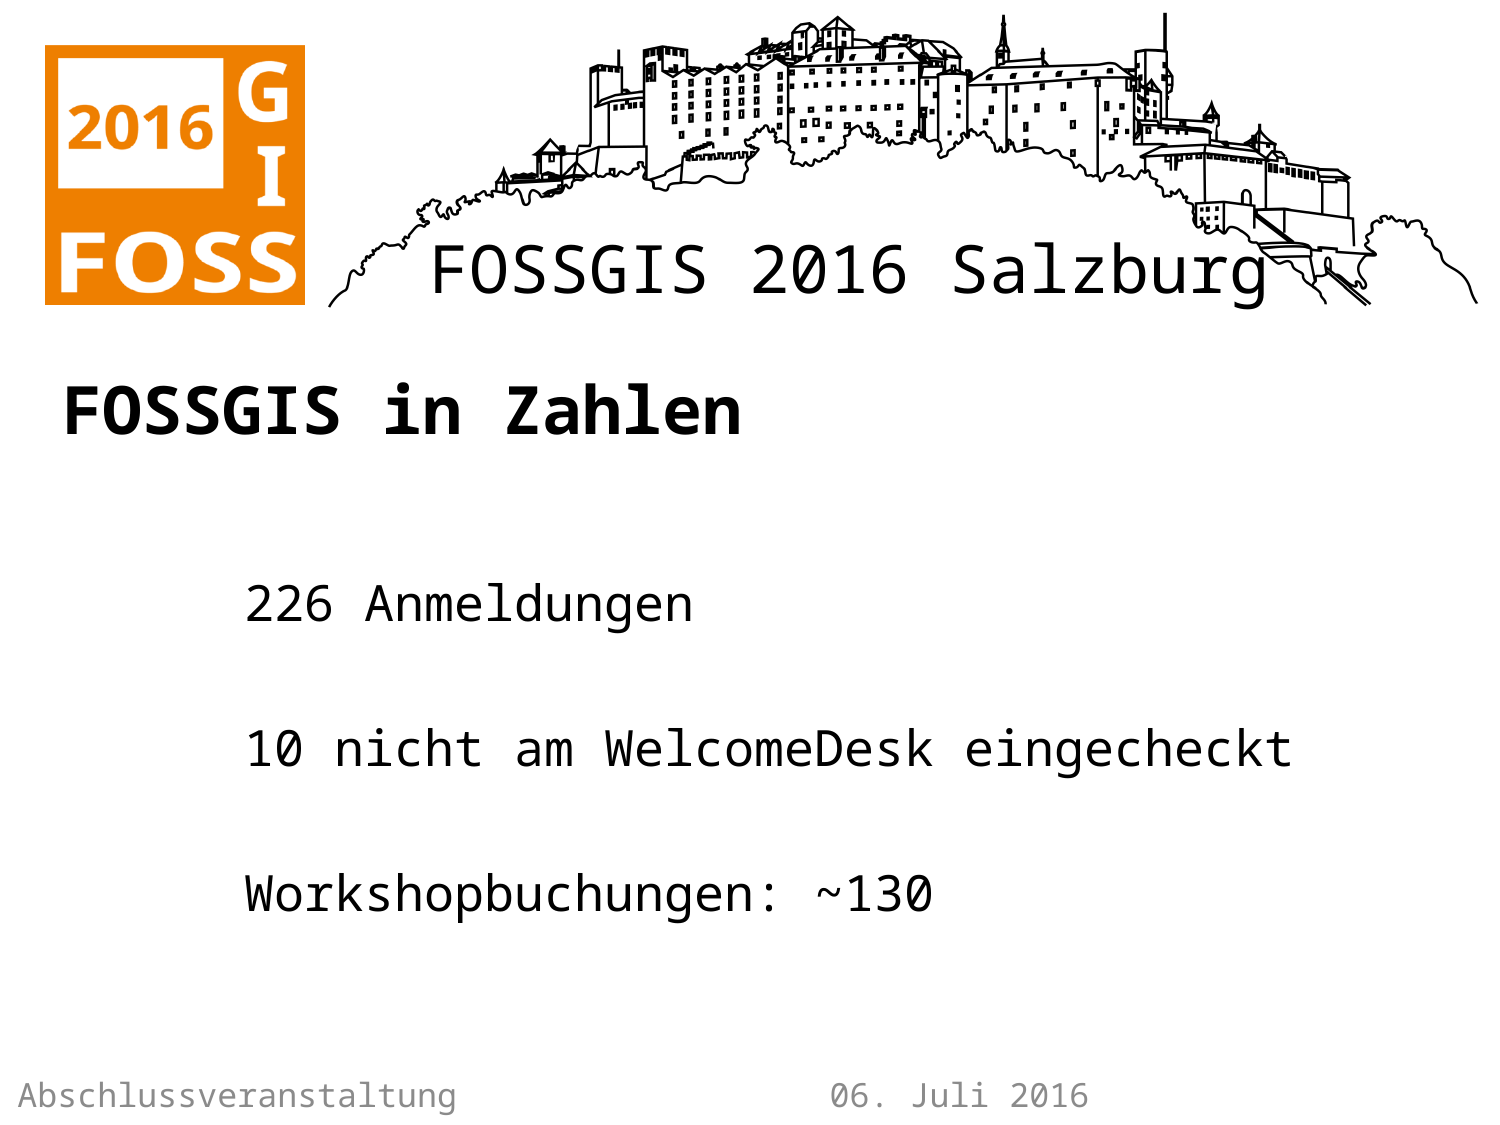

FOSSGIS 2016 Salzburg
FOSSGIS in Zahlen
 226 Anmeldungen
 10 nicht am WelcomeDesk eingecheckt
 Workshopbuchungen: ~130
# Abschlussveranstaltung						06. Juli 2016